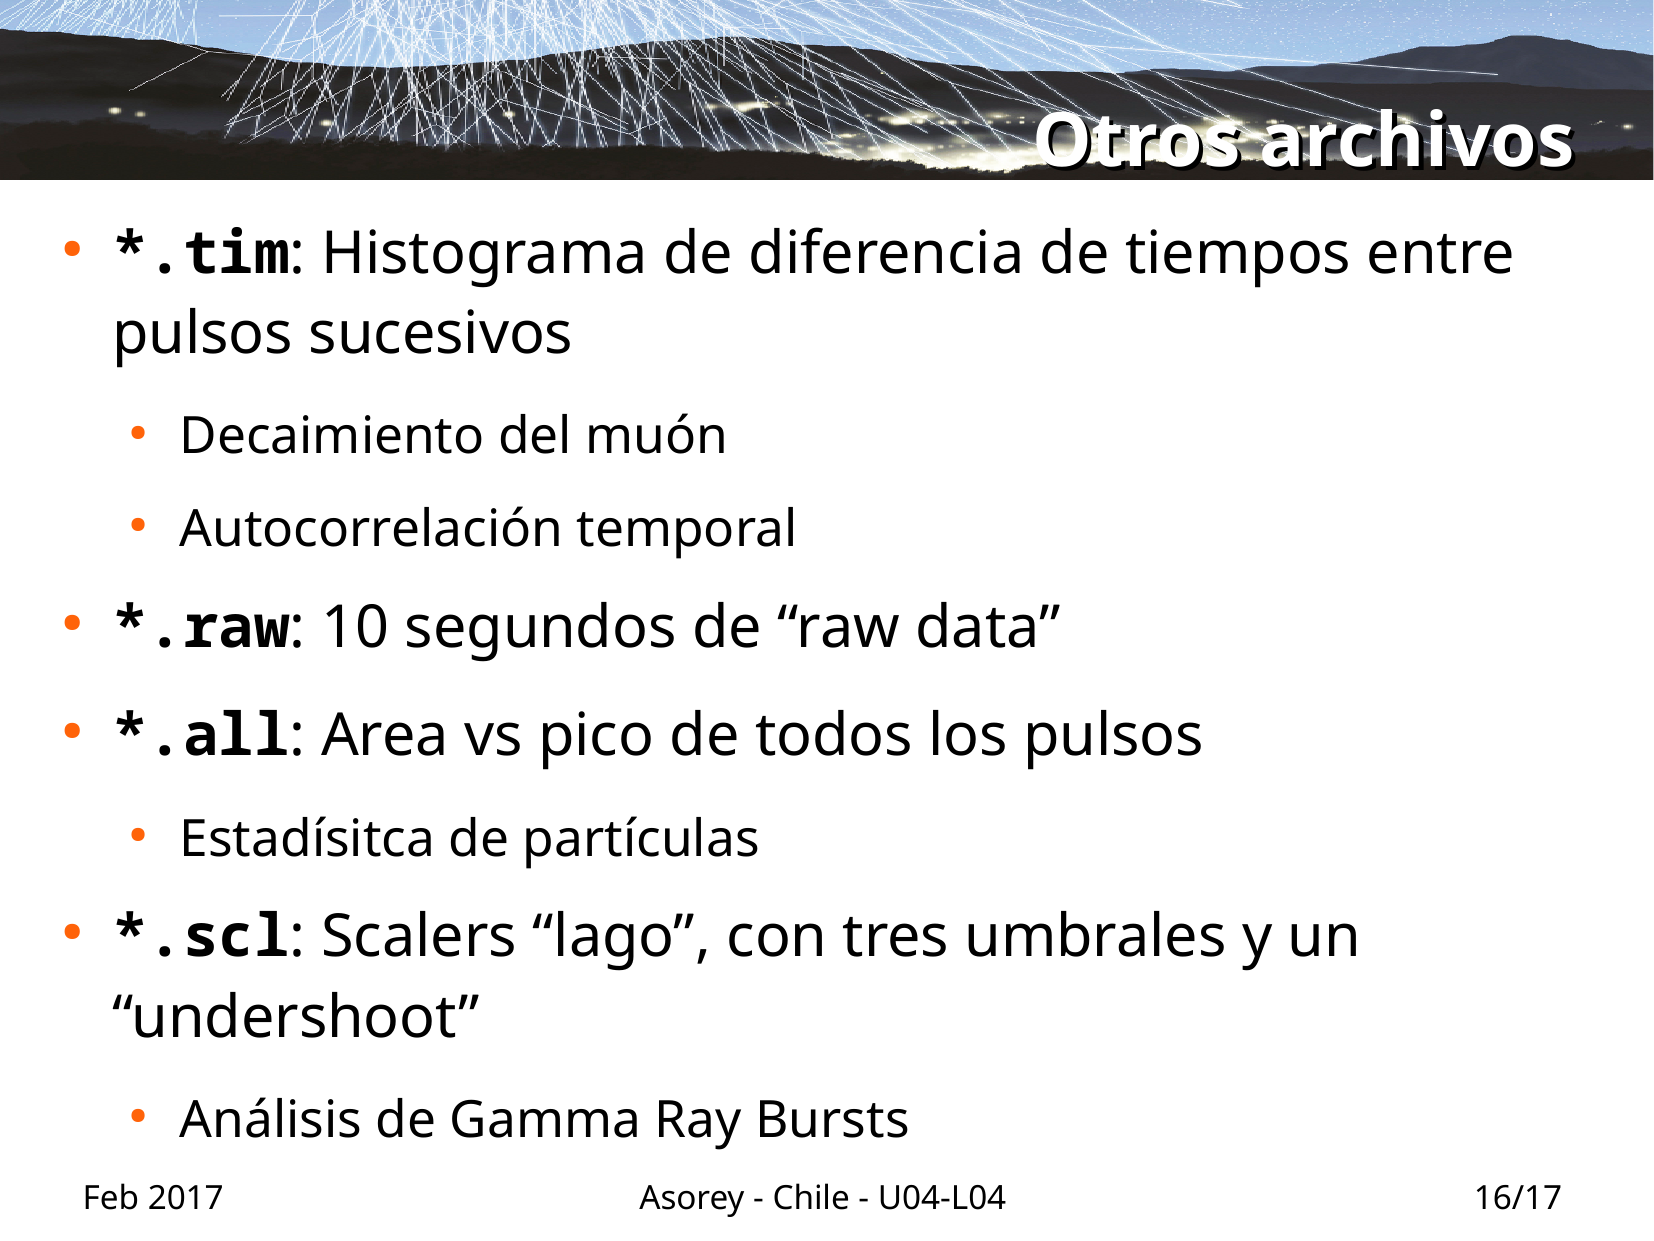

# Otros archivos
*.tim: Histograma de diferencia de tiempos entre pulsos sucesivos
Decaimiento del muón
Autocorrelación temporal
*.raw: 10 segundos de “raw data”
*.all: Area vs pico de todos los pulsos
Estadísitca de partículas
*.scl: Scalers “lago”, con tres umbrales y un “undershoot”
Análisis de Gamma Ray Bursts
Feb 2017
Asorey - Chile - U04-L04
16